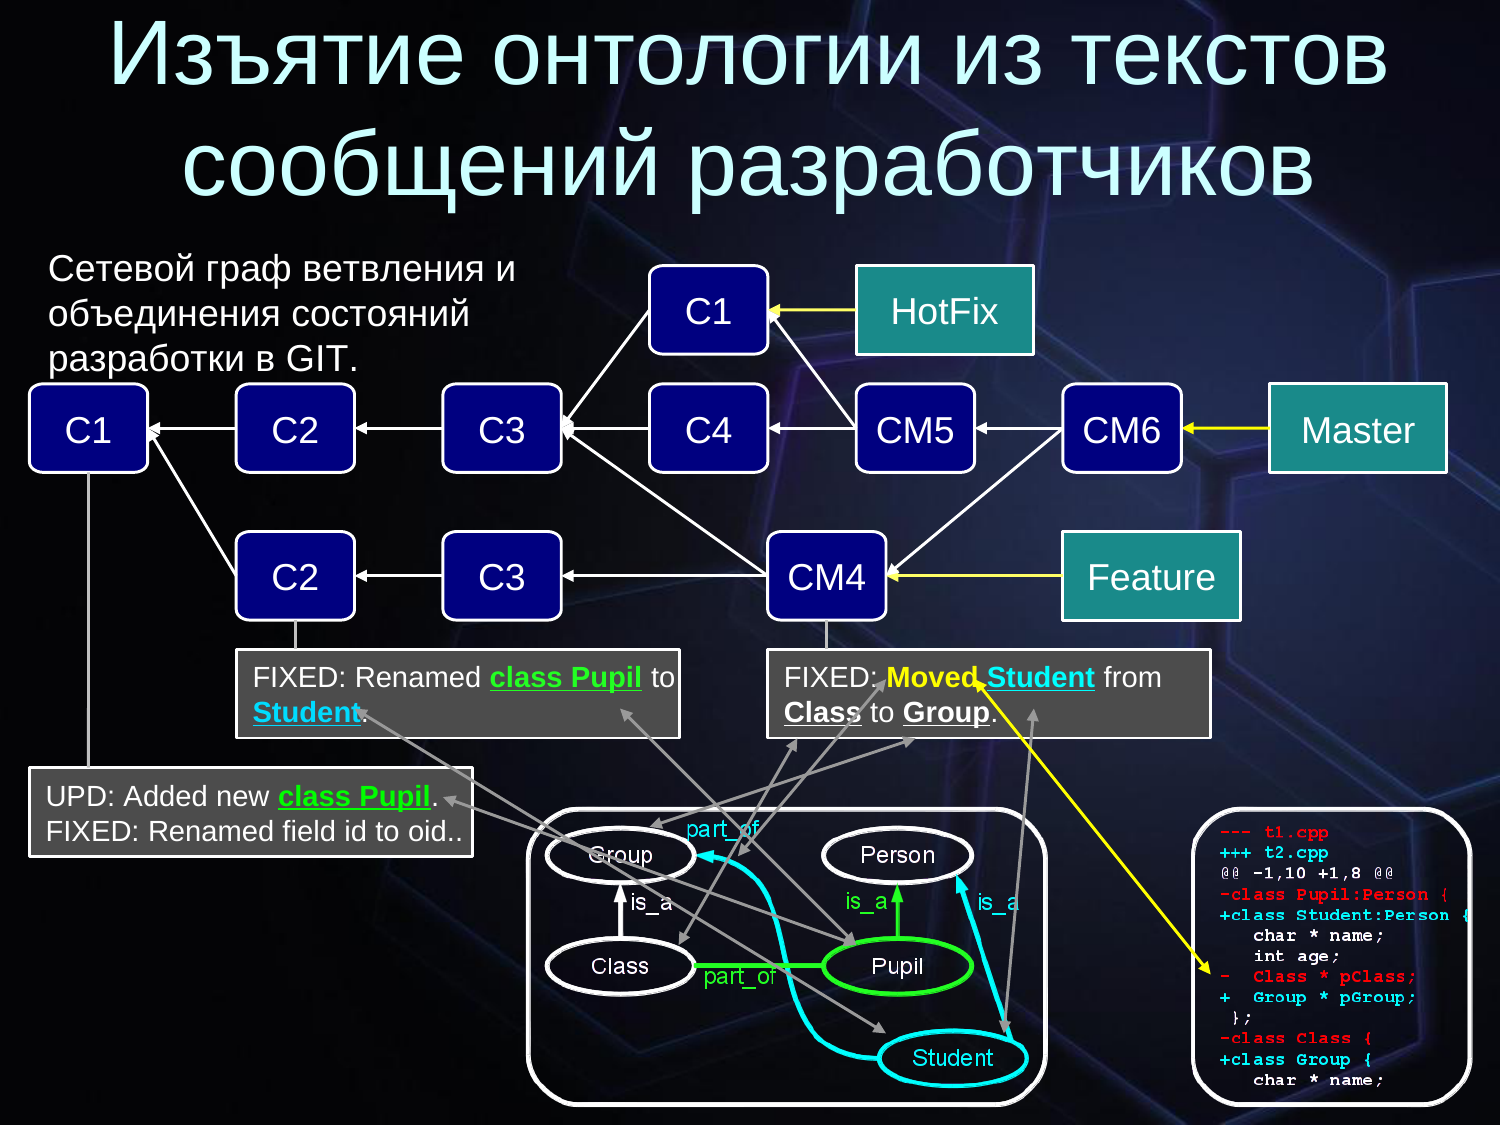

# Изъятие онтологии из текстов сообщений разработчиков
Сетевой граф ветвления и
объединения состояний
разработки в GIT.
C1
HotFix
C1
C2
C3
C4
CM5
CM6
Master
C2
C3
CM4
Feature
FIXED: Renamed class Pupil to
Student.
FIXED: Moved Student from
Class to Group.
UPD: Added new class Pupil.
FIXED: Renamed field id to oid..